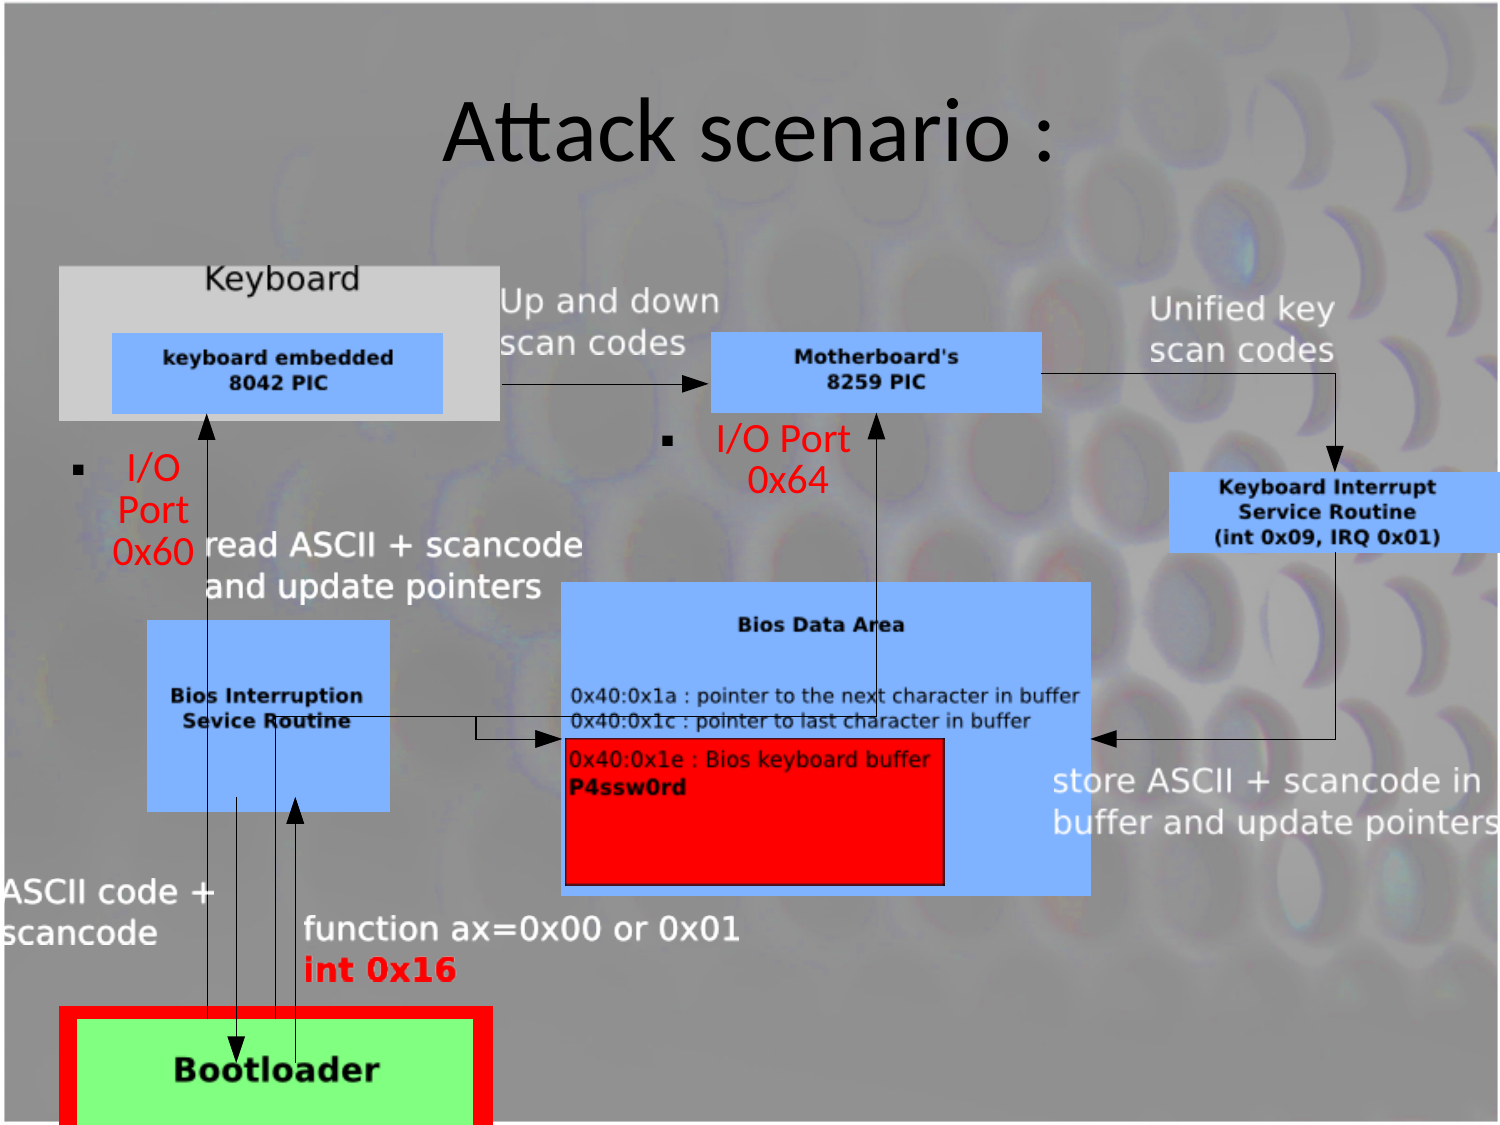

# Attack scenario :
I/O Port
0x64
I/O Port
0x60